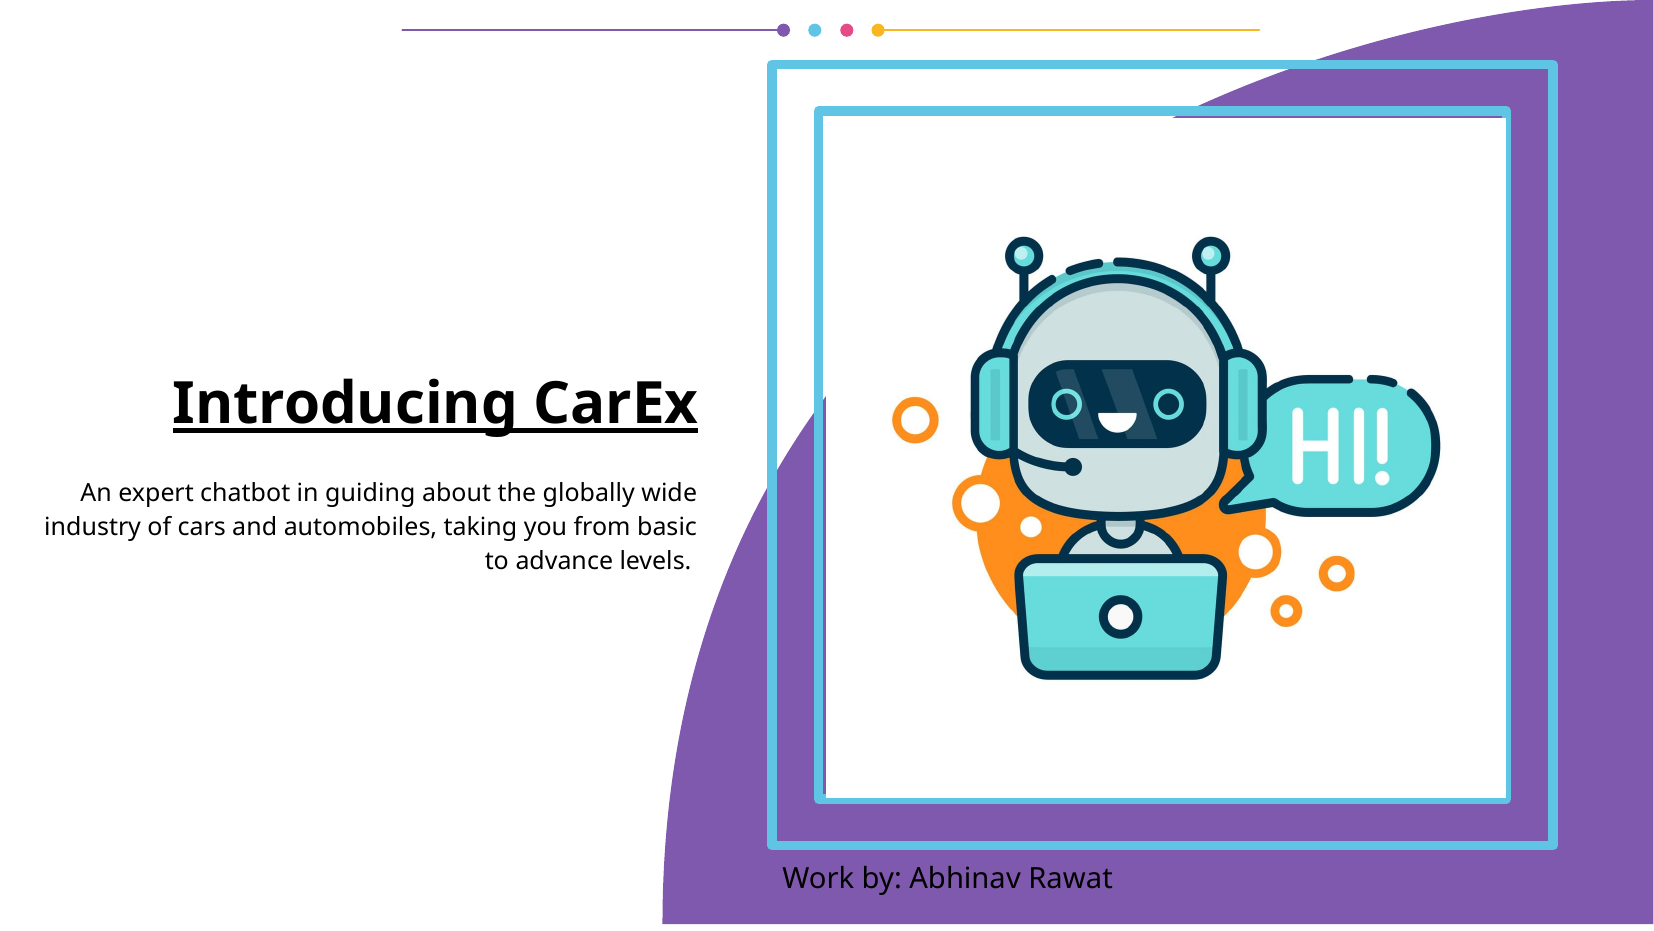

# Introducing CarEx An expert chatbot in guiding about the globally wide industry of cars and automobiles, taking you from basic to advance levels.
Work by: Abhinav Rawat